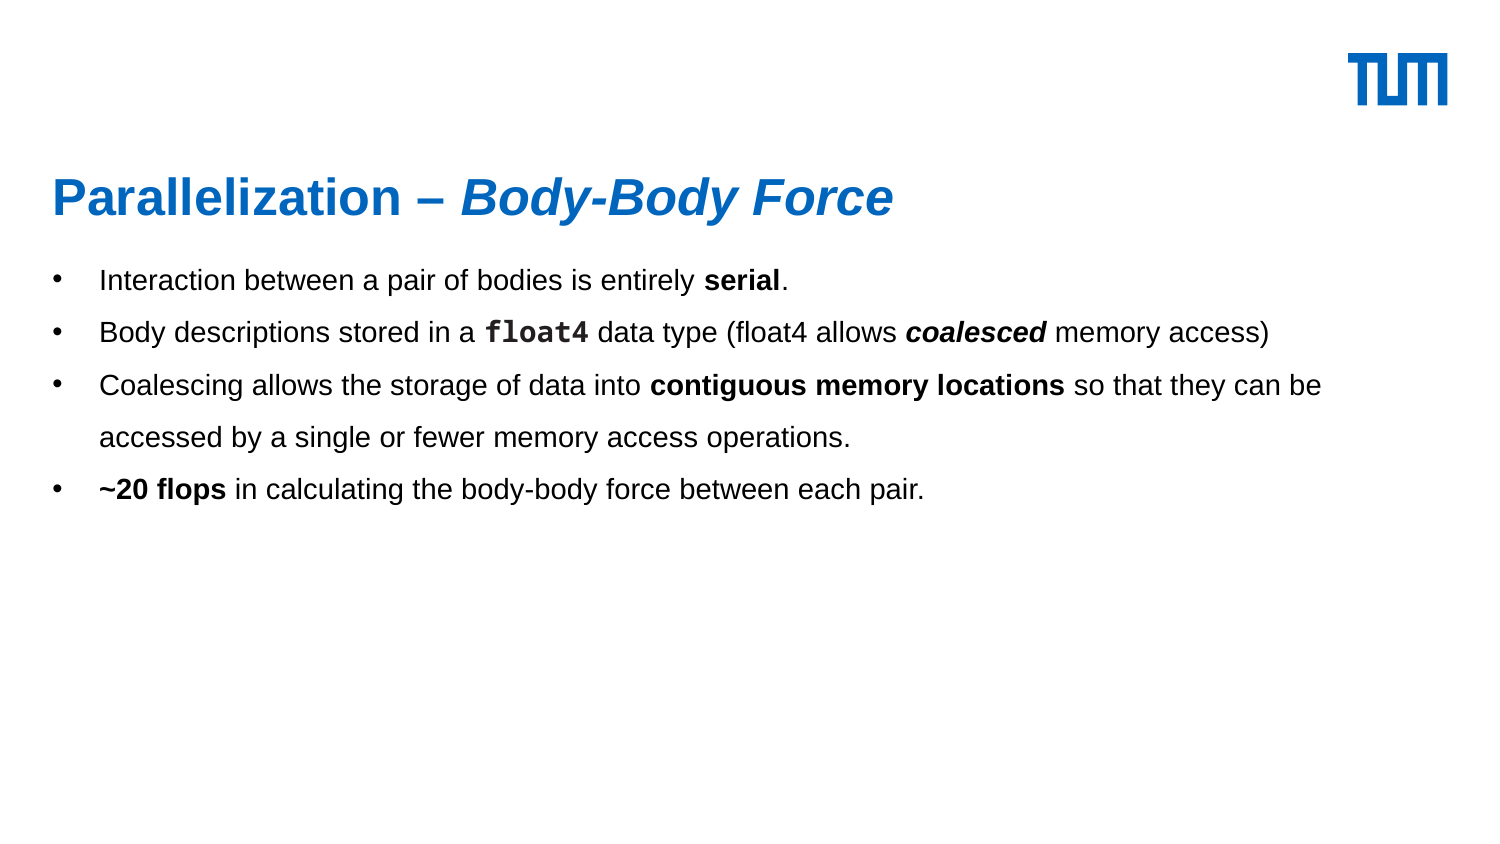

# Parallelization – Body-Body Force
Interaction between a pair of bodies is entirely serial.
Body descriptions stored in a float4 data type (float4 allows coalesced memory access)
Coalescing allows the storage of data into contiguous memory locations so that they can be accessed by a single or fewer memory access operations.
~20 flops in calculating the body-body force between each pair.